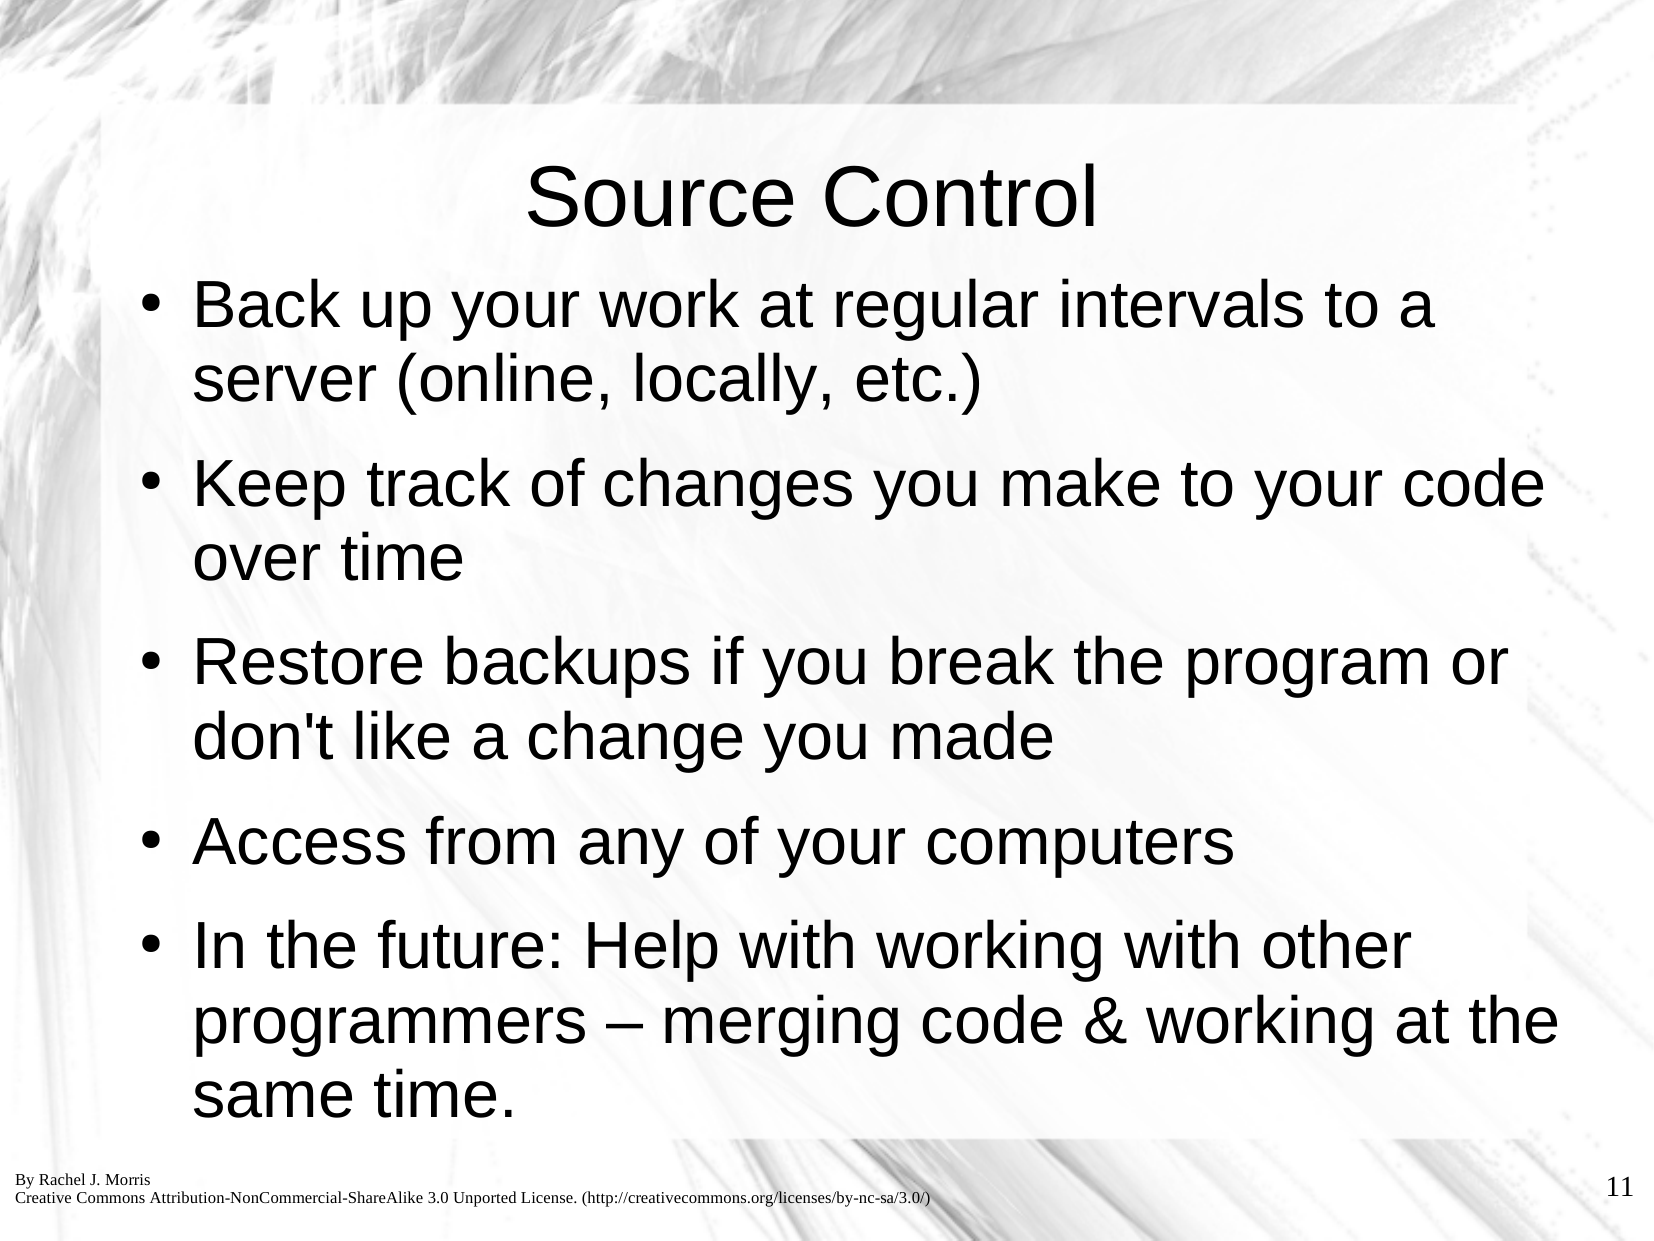

# Source Control
Back up your work at regular intervals to a server (online, locally, etc.)
Keep track of changes you make to your code over time
Restore backups if you break the program or don't like a change you made
Access from any of your computers
In the future: Help with working with other programmers – merging code & working at the same time.
11